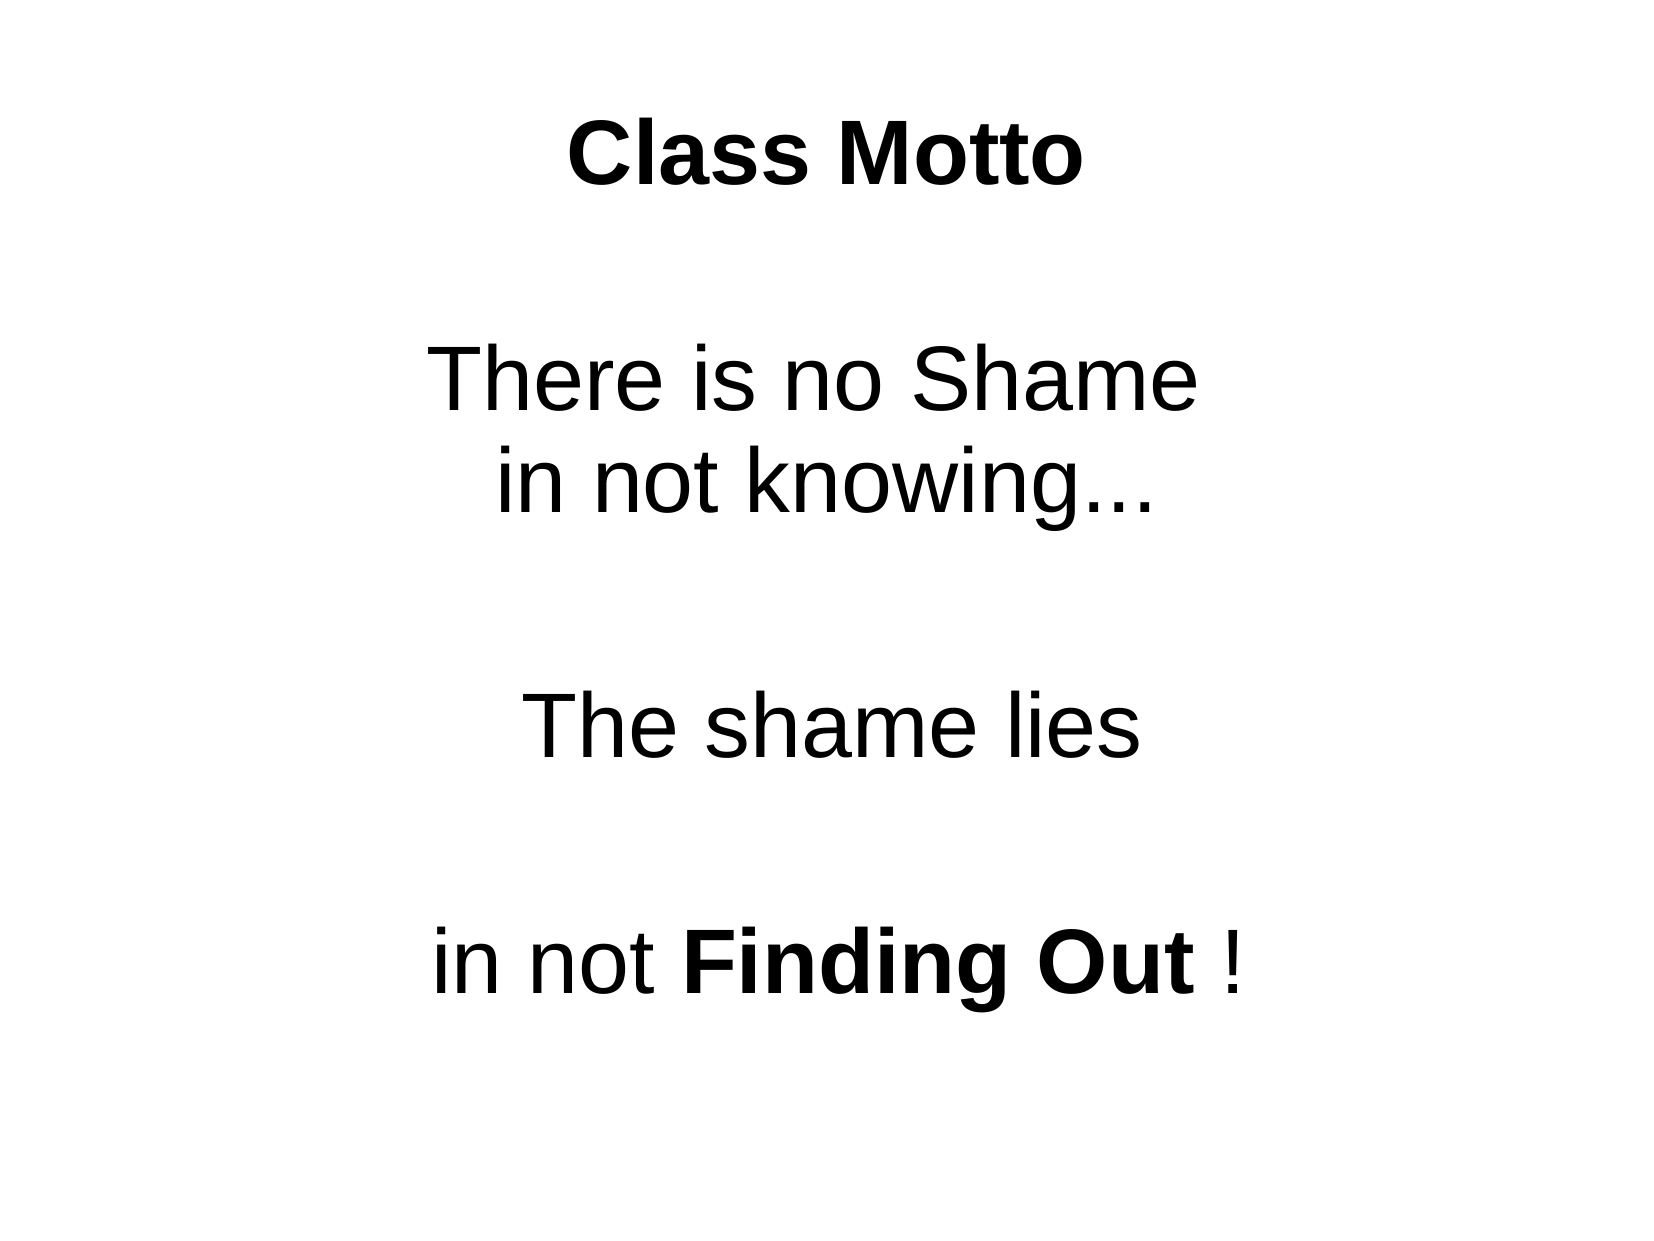

# Class Motto
There is no Shame
in not knowing...
The shame lies
in not Finding Out !